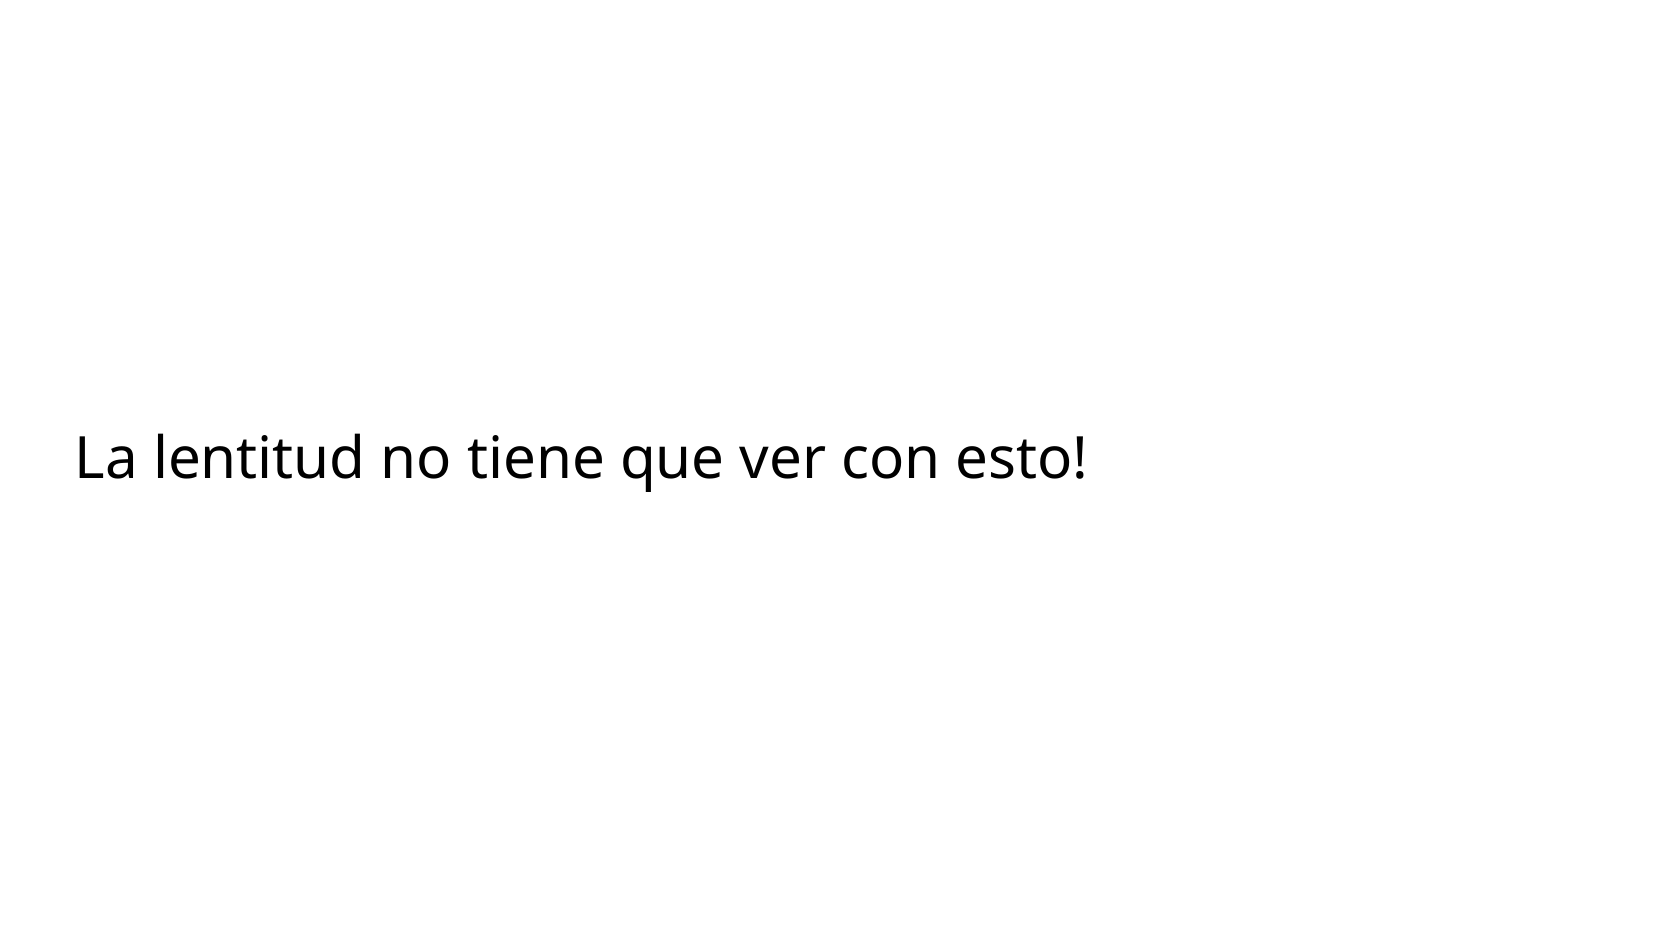

La lentitud no tiene que ver con esto!